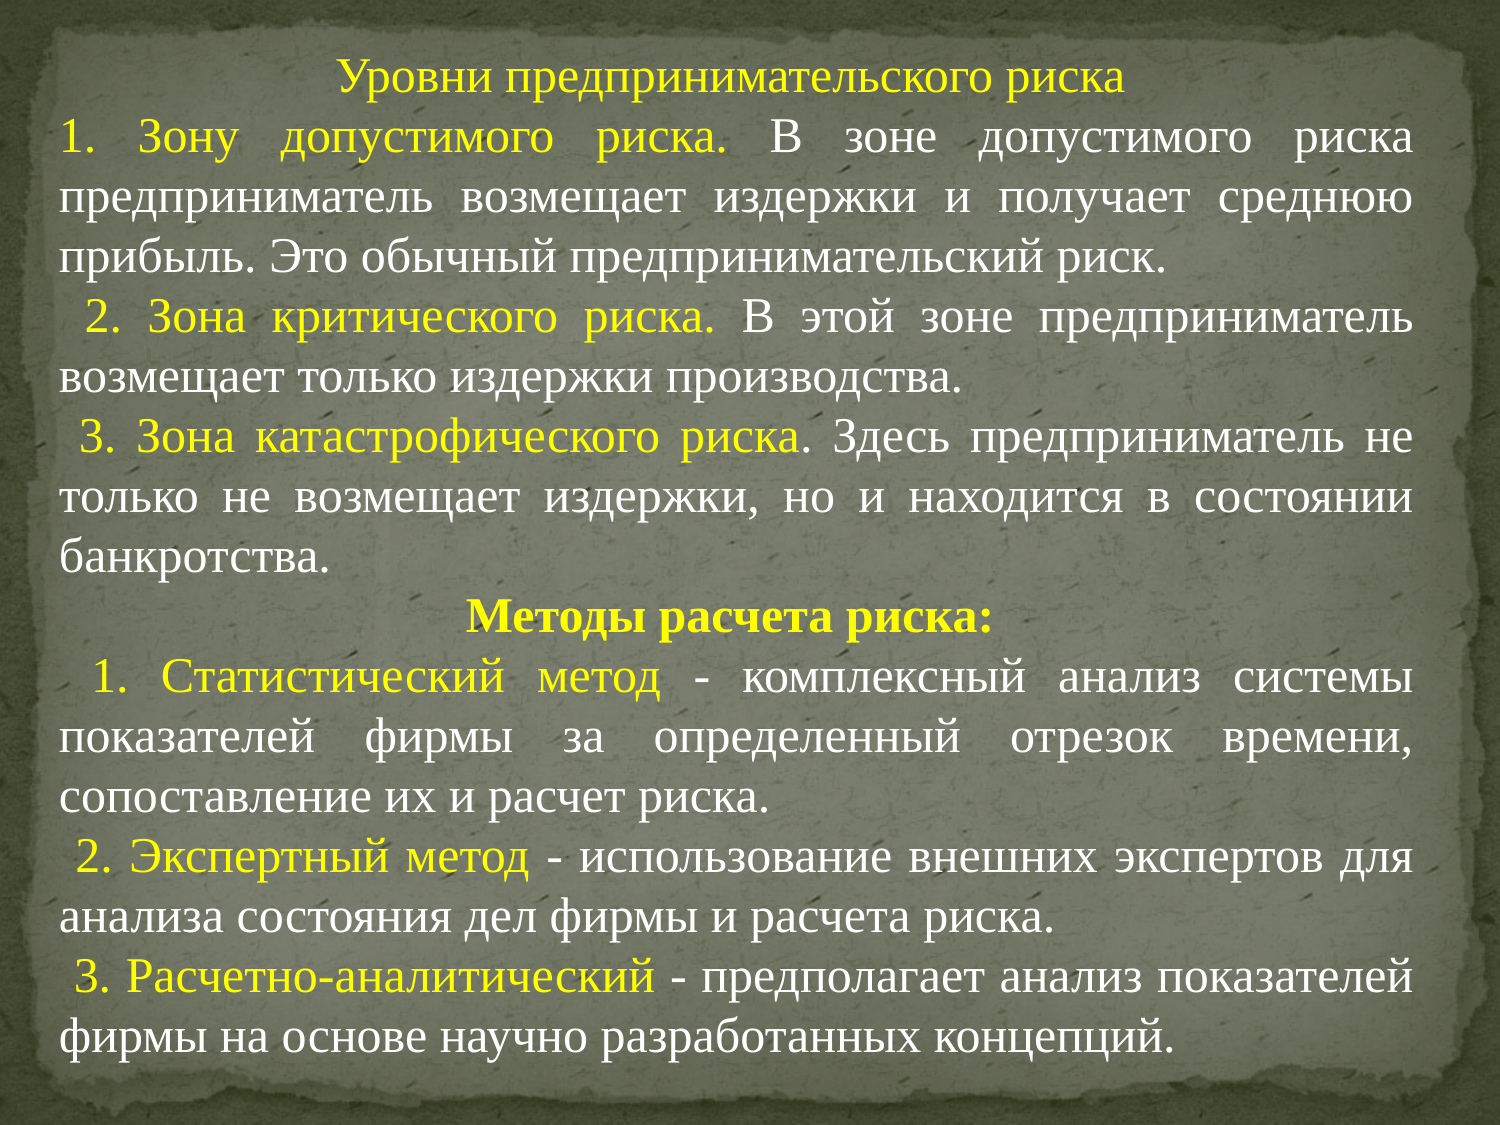

Уровни предпринимательского риска
1. Зону допустимого риска. В зоне допустимого риска предприниматель возмещает издержки и получает среднюю прибыль. Это обычный предпринимательский риск.
 2. Зона критического риска. В этой зоне предприниматель возмещает только издержки производства.
 3. Зона катастрофического риска. Здесь предприниматель не только не возмещает издержки, но и находится в состоянии банкротства.
Методы расчета риска:
 1. Статистический метод - комплексный анализ системы показателей фирмы за определенный отрезок времени, сопоставление их и расчет риска.
 2. Экспертный метод - использование внешних экспертов для анализа состояния дел фирмы и расчета риска.
 3. Расчетно-аналитический - предполагает анализ показателей фирмы на основе научно разработанных концепций.